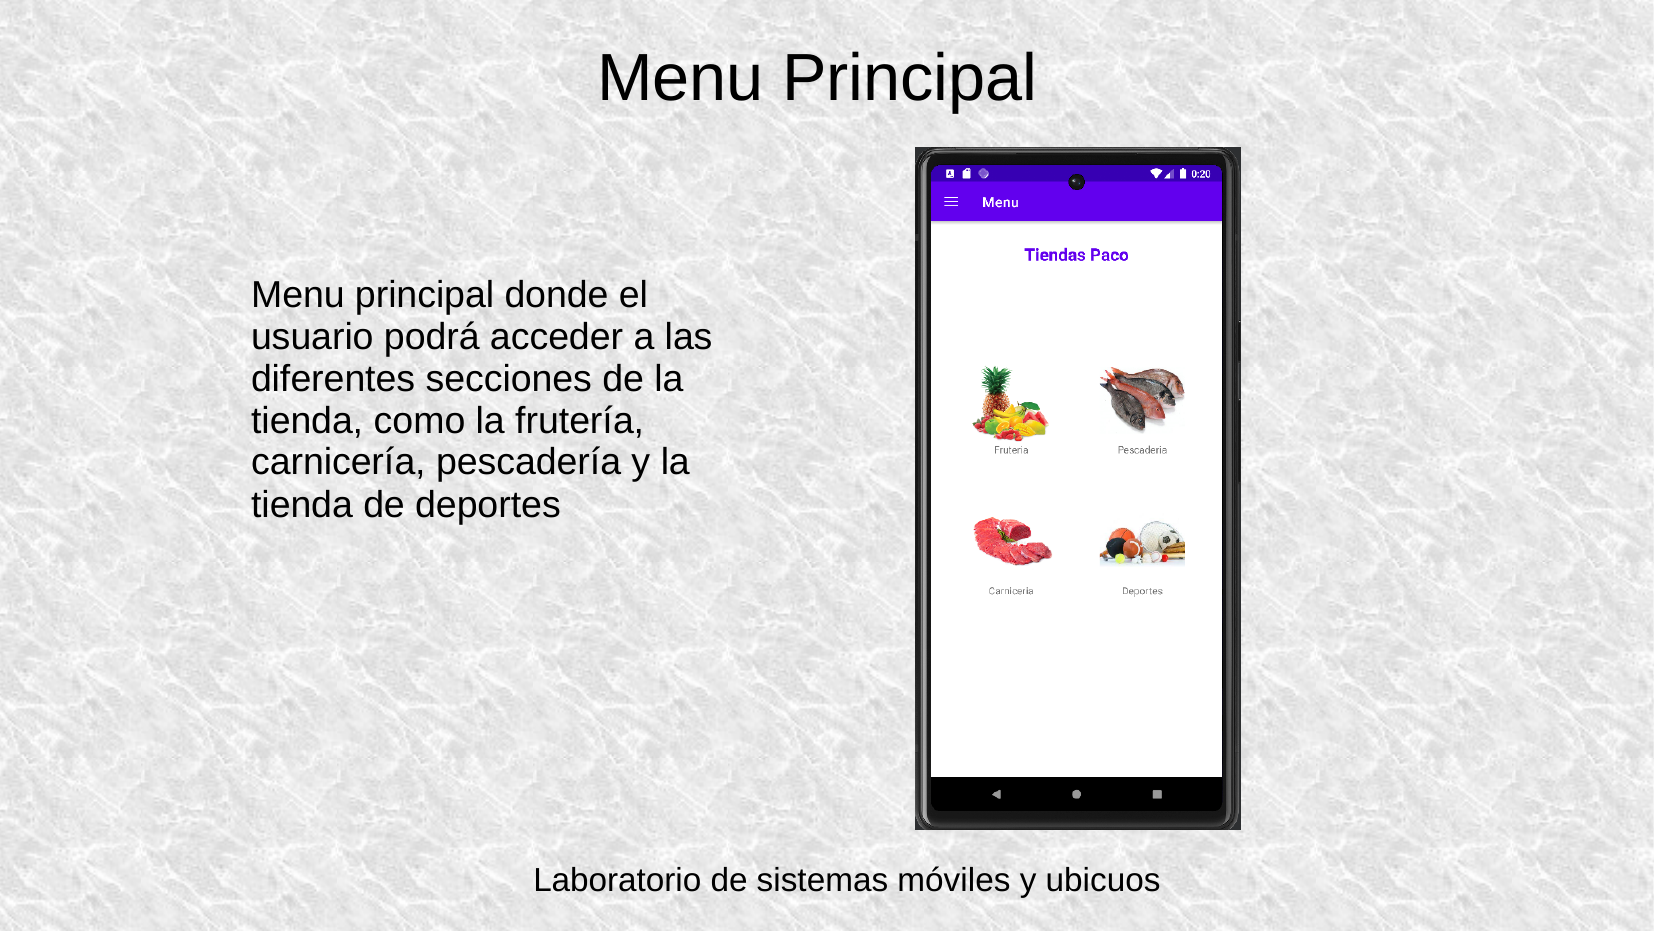

# Menu Principal
Menu principal donde el usuario podrá acceder a las diferentes secciones de la tienda, como la frutería, carnicería, pescadería y la tienda de deportes
Laboratorio de sistemas móviles y ubicuos